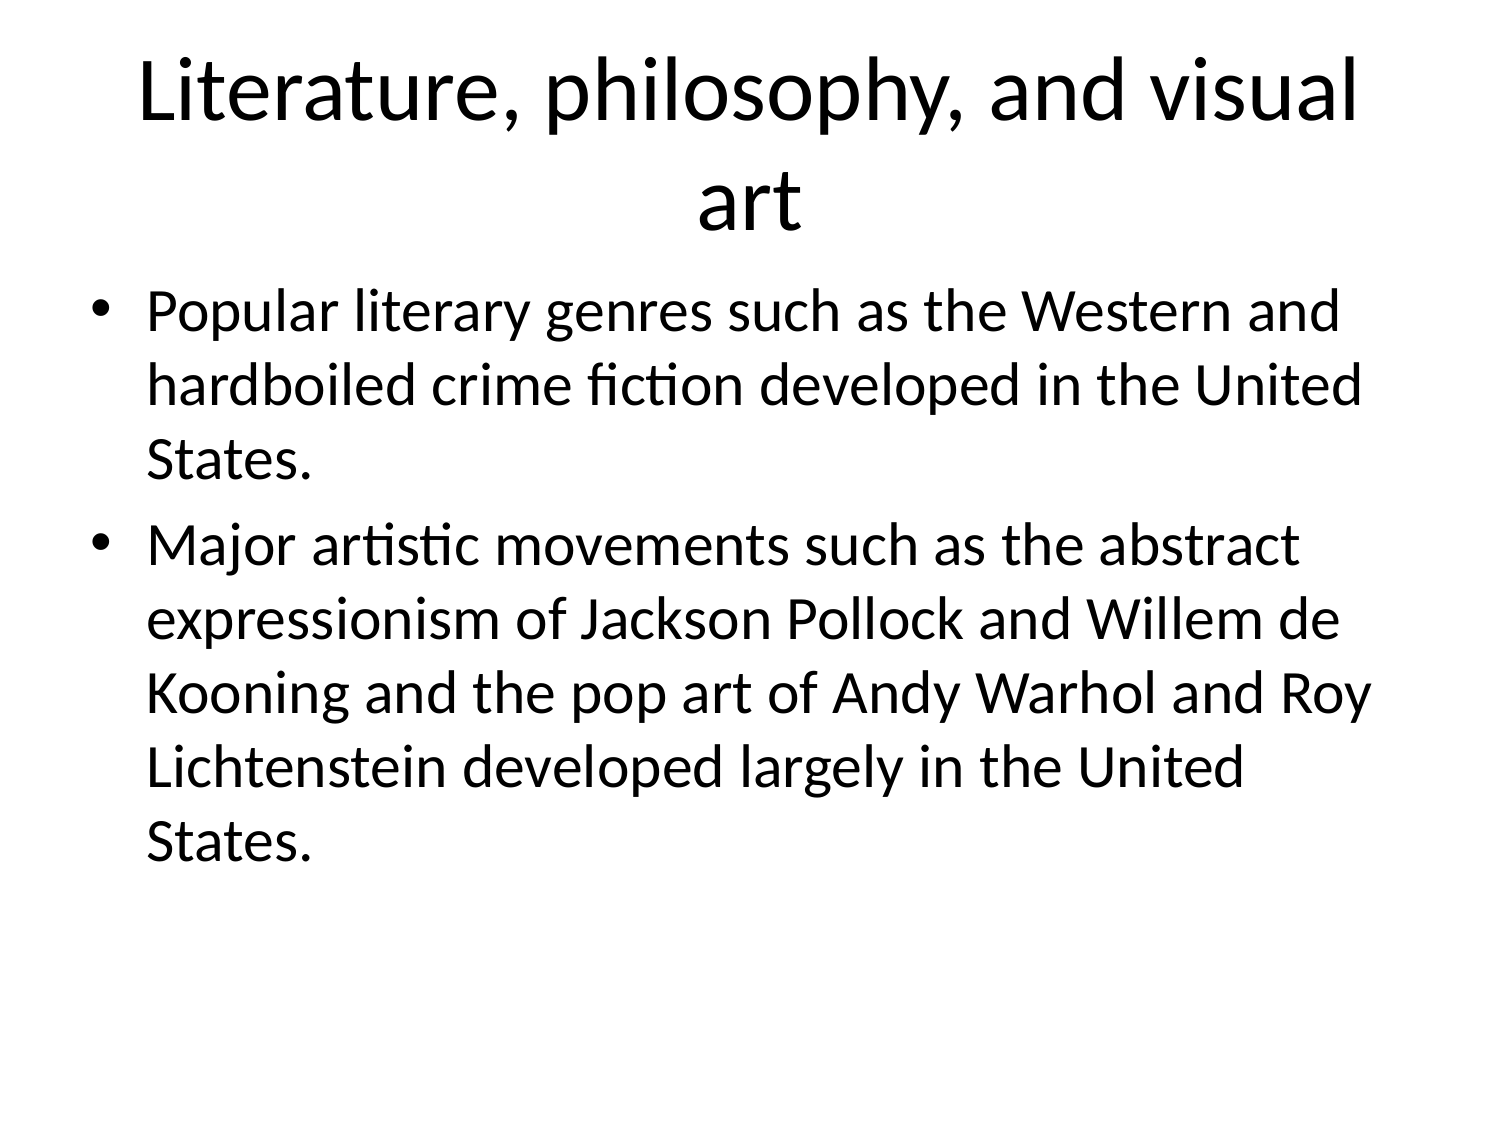

# Literature, philosophy, and visual art
Popular literary genres such as the Western and hardboiled crime fiction developed in the United States.
Major artistic movements such as the abstract expressionism of Jackson Pollock and Willem de Kooning and the pop art of Andy Warhol and Roy Lichtenstein developed largely in the United States.